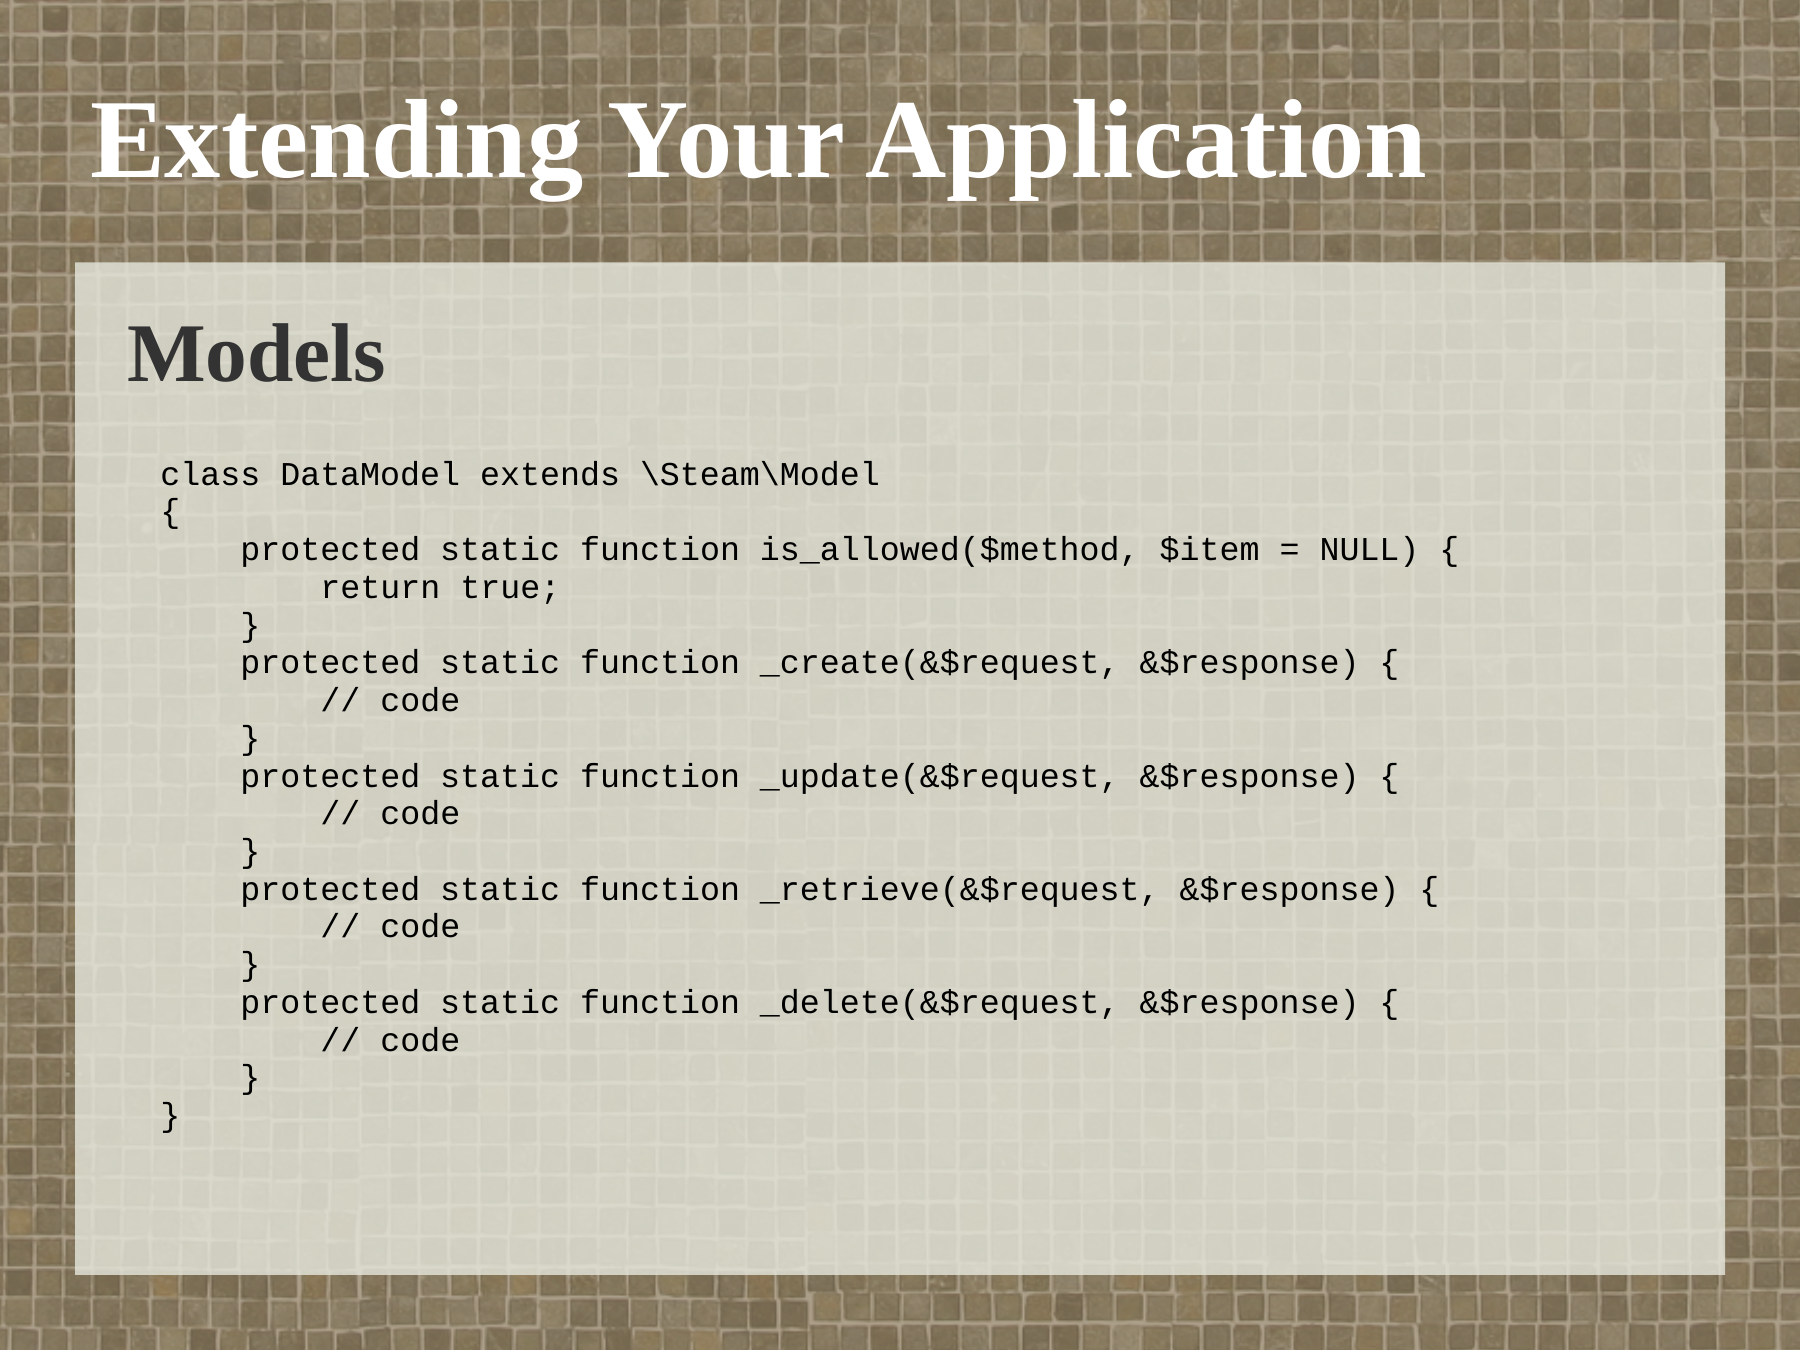

# Extending Your Application
Models
class DataModel extends \Steam\Model
{
 protected static function is_allowed($method, $item = NULL) {
 return true;
 }
 protected static function _create(&$request, &$response) {
 // code
 }
 protected static function _update(&$request, &$response) {
 // code
 }
 protected static function _retrieve(&$request, &$response) {
 // code
 }
 protected static function _delete(&$request, &$response) {
 // code
 }
}